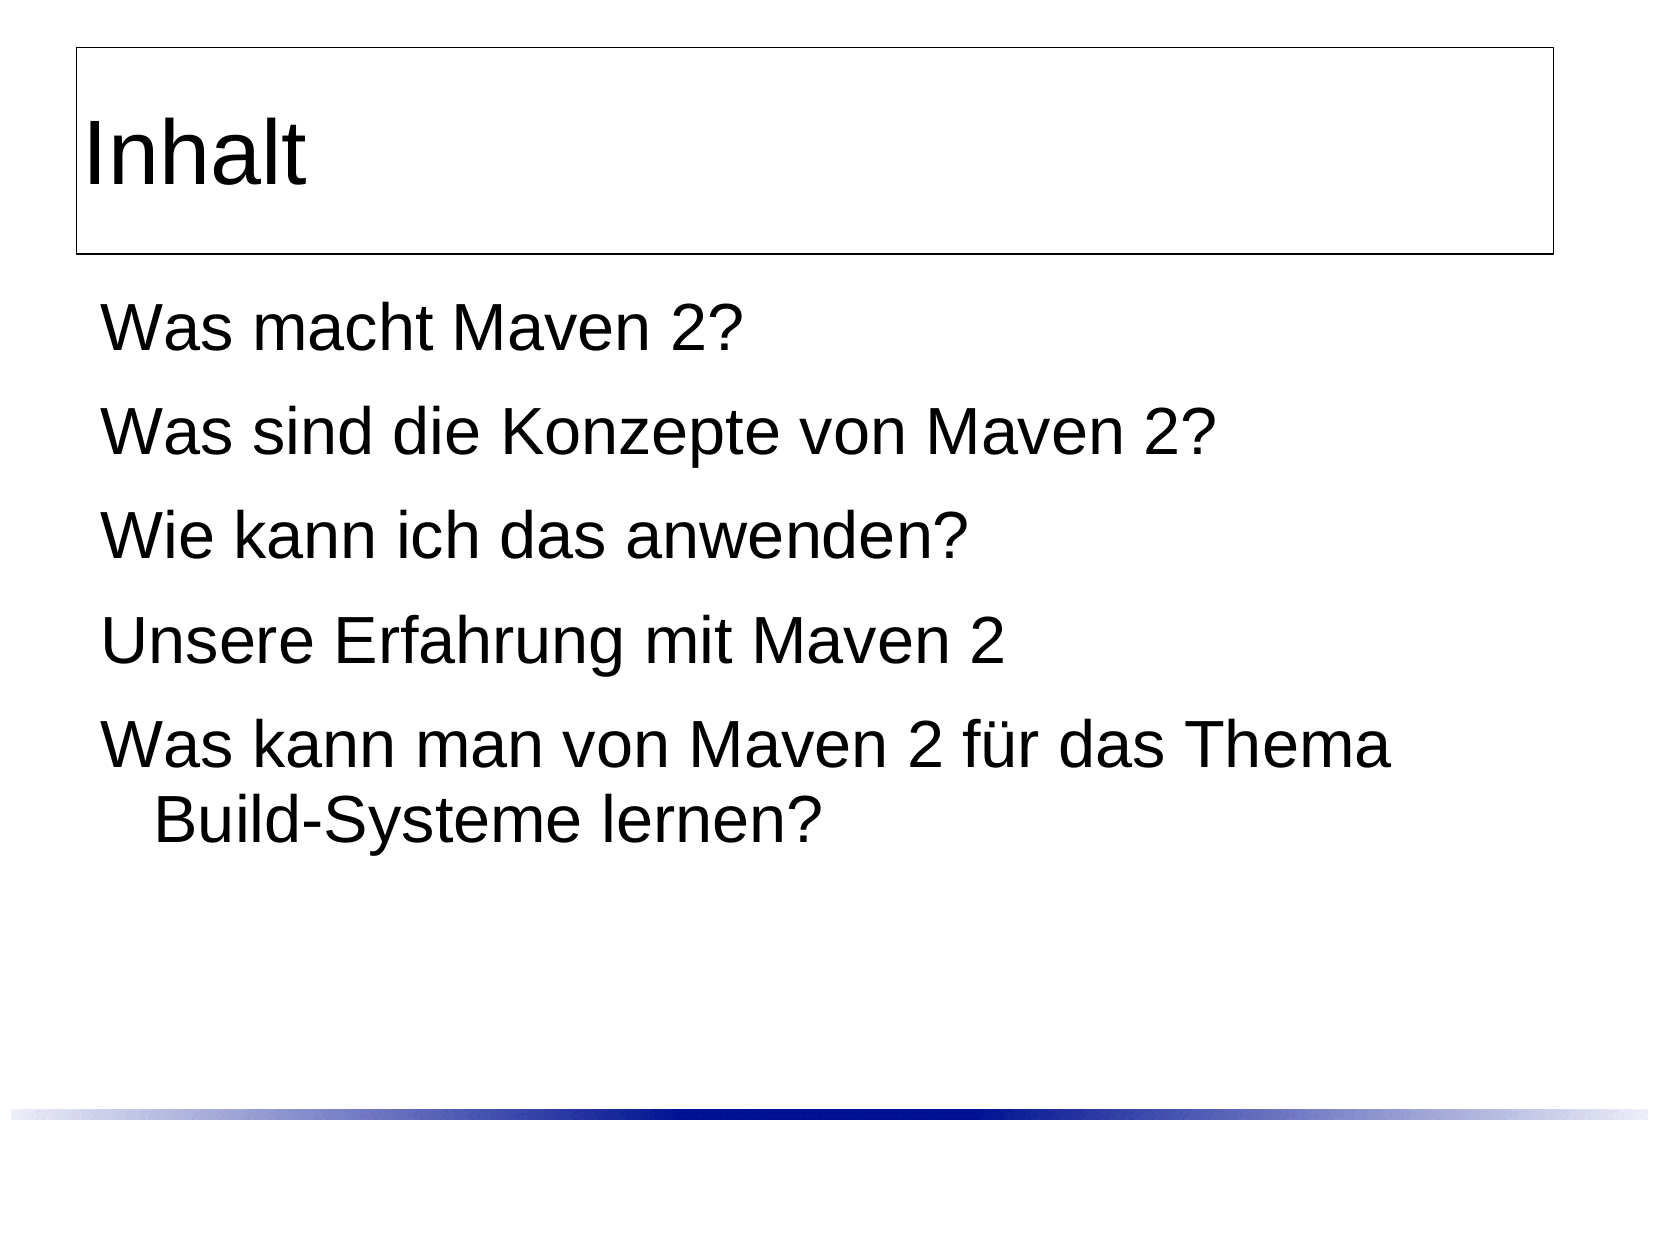

# Inhalt
Was macht Maven 2?
Was sind die Konzepte von Maven 2?
Wie kann ich das anwenden?
Unsere Erfahrung mit Maven 2
Was kann man von Maven 2 für das Thema Build-Systeme lernen?